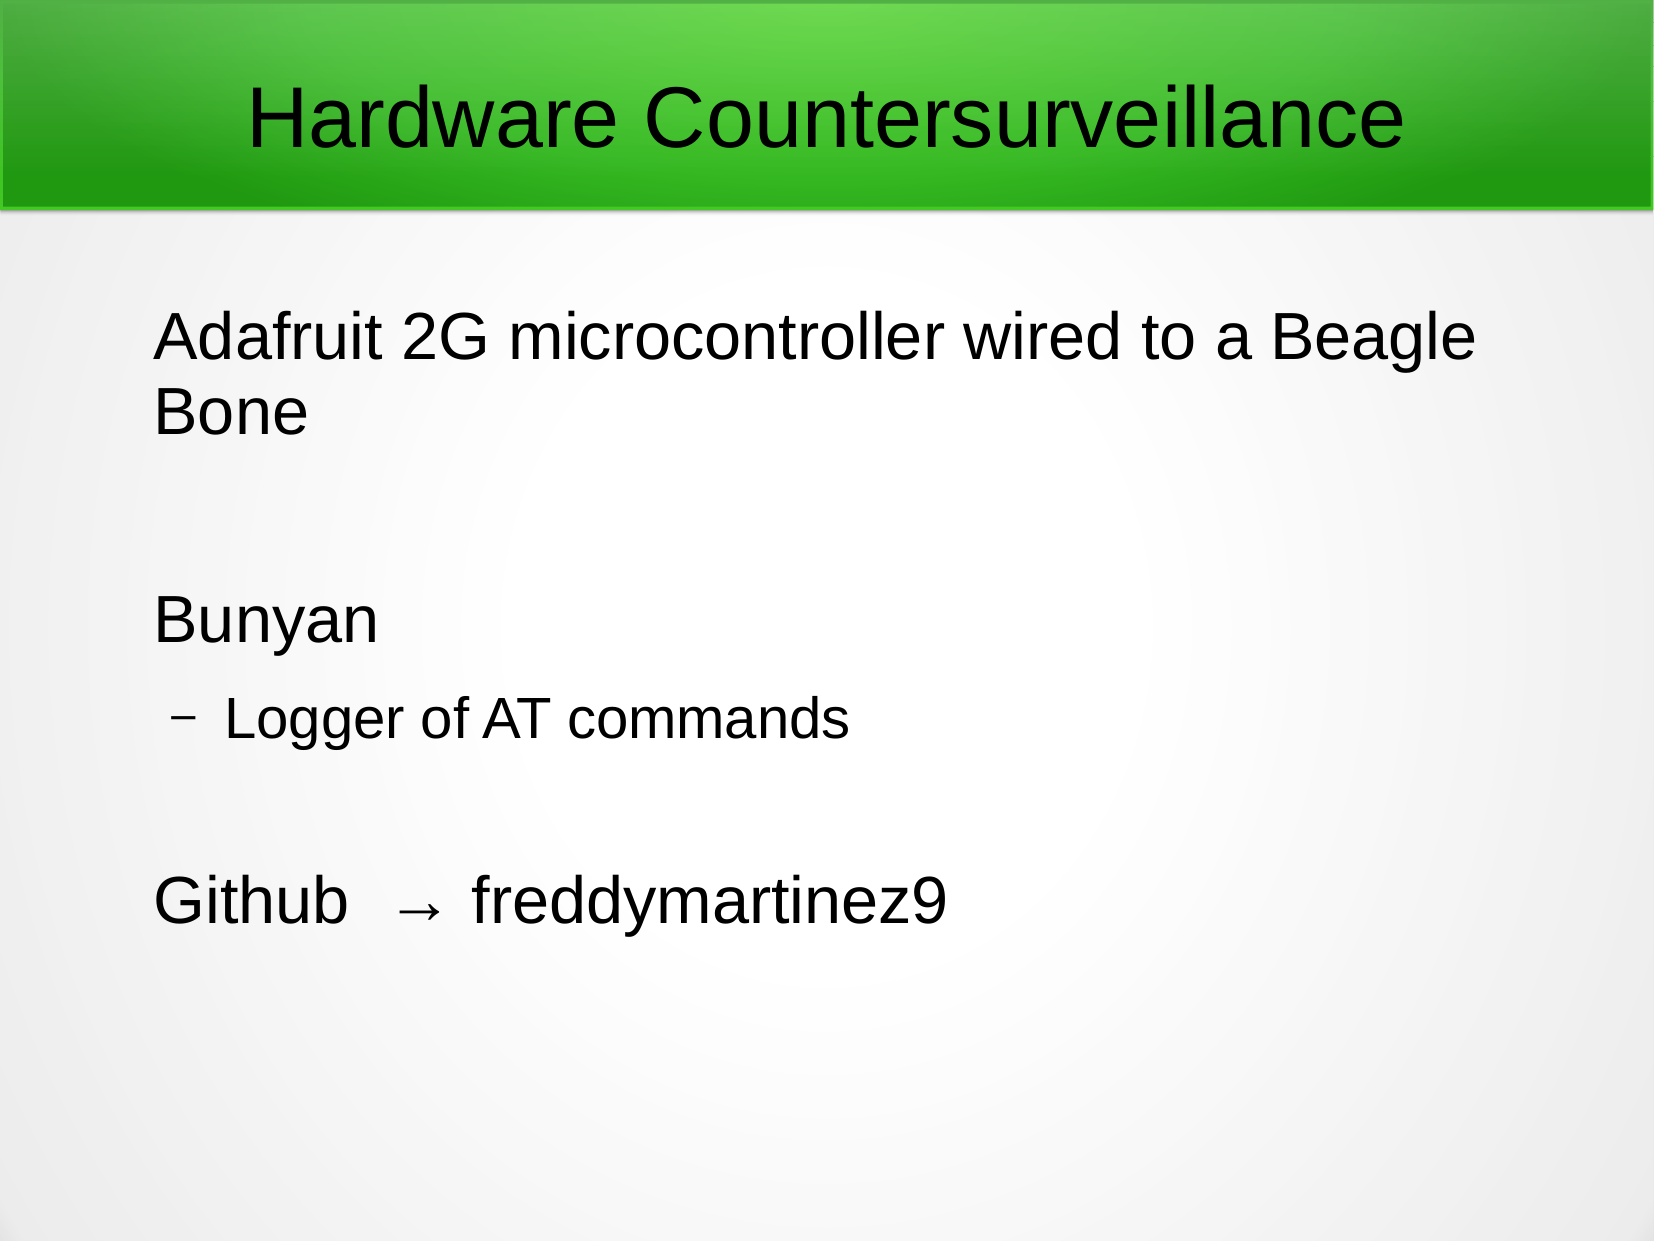

# Hardware Countersurveillance
Adafruit 2G microcontroller wired to a Beagle Bone
Bunyan
Logger of AT commands
Github → freddymartinez9